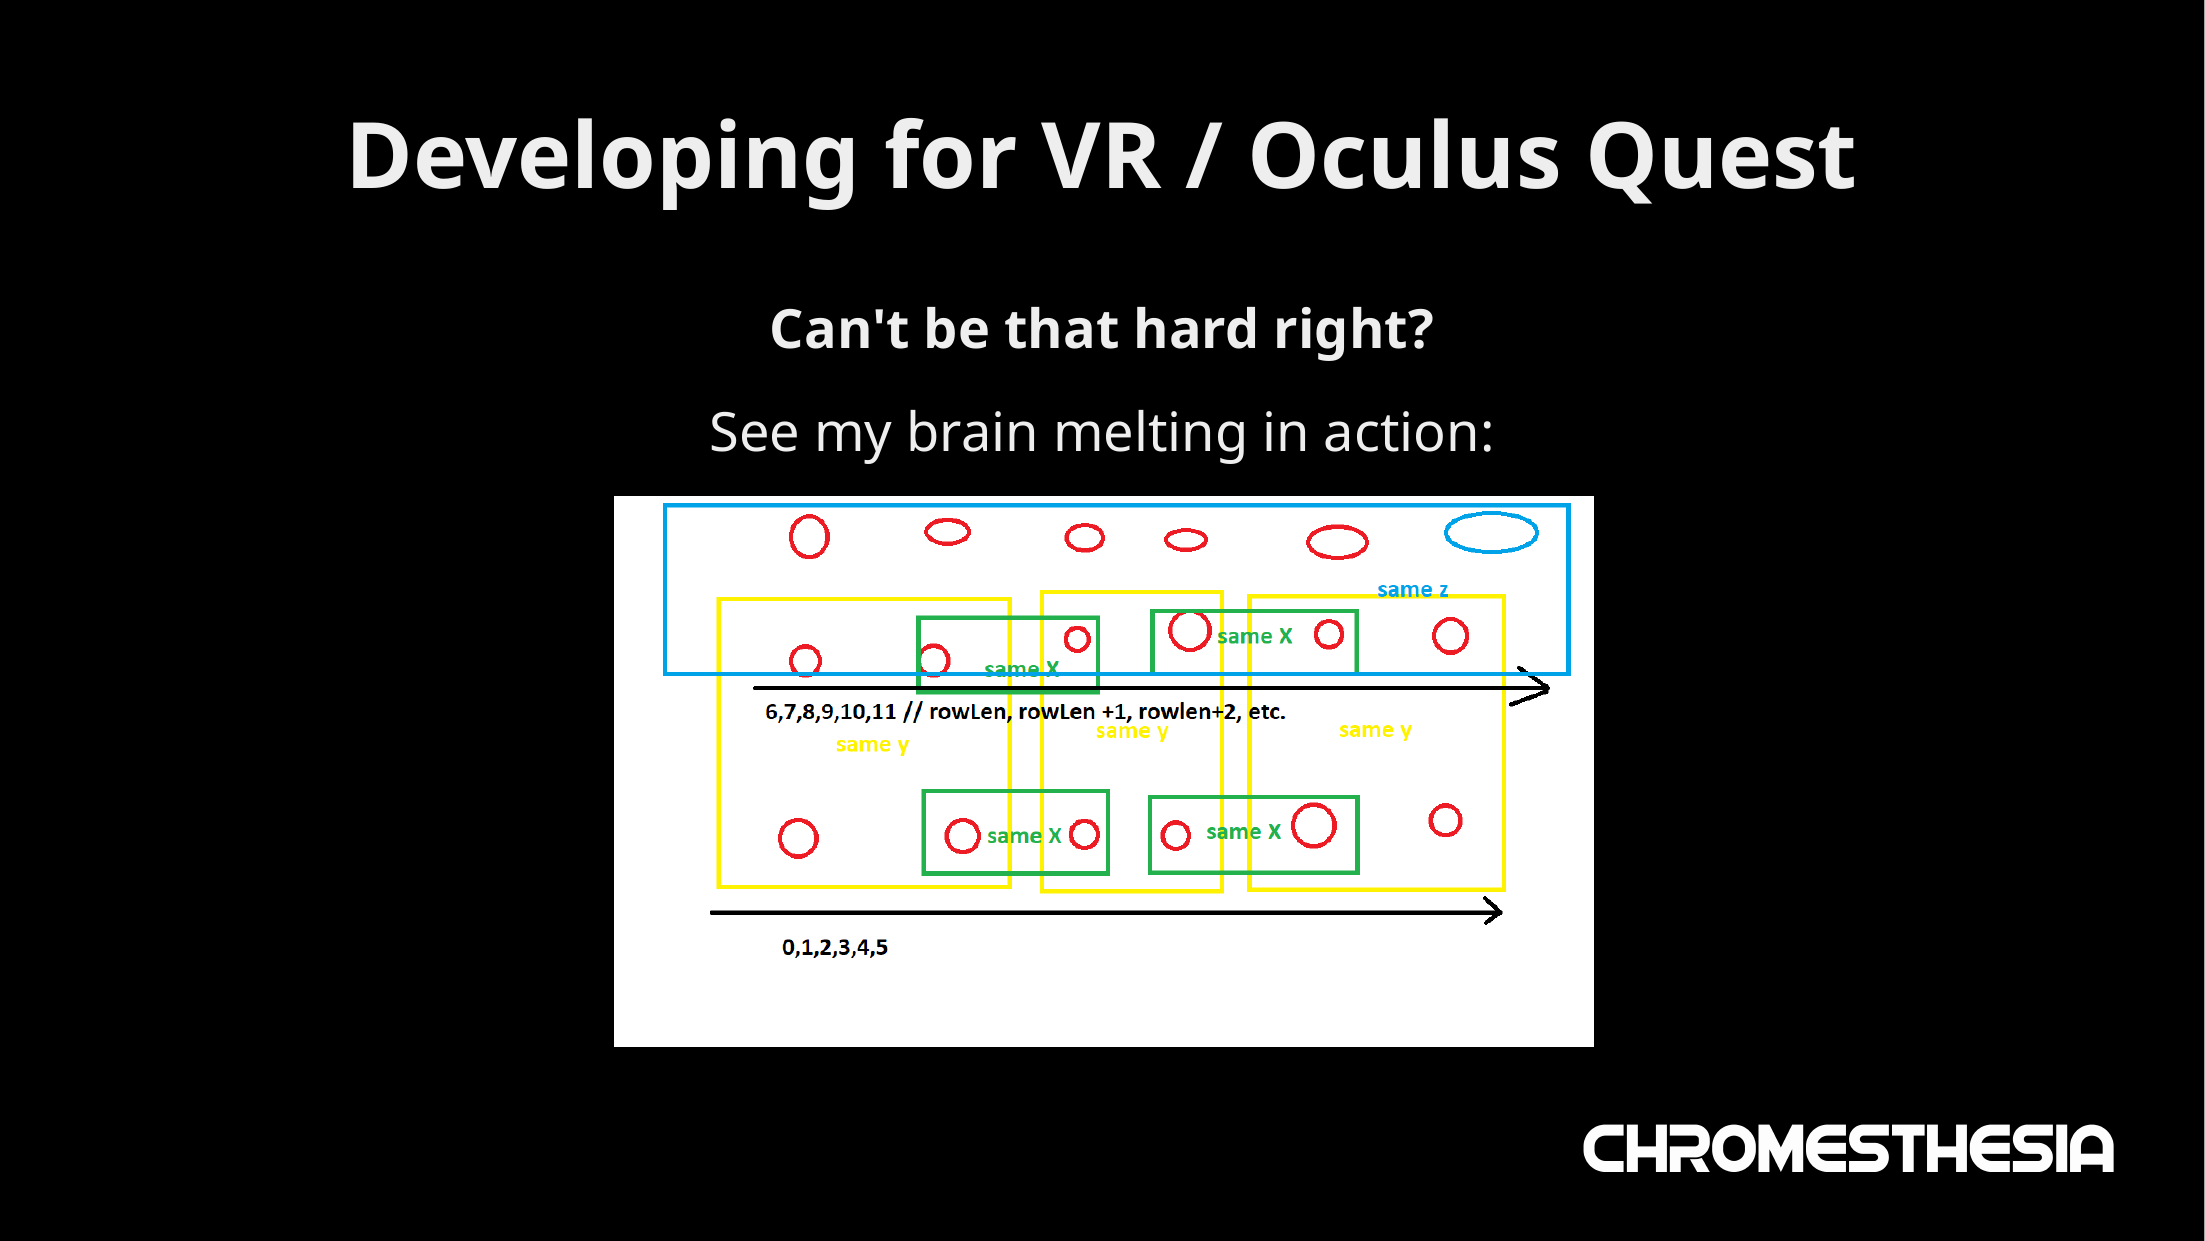

# Developing for VR / Oculus Quest
Can't be that hard right?
See my brain melting in action: